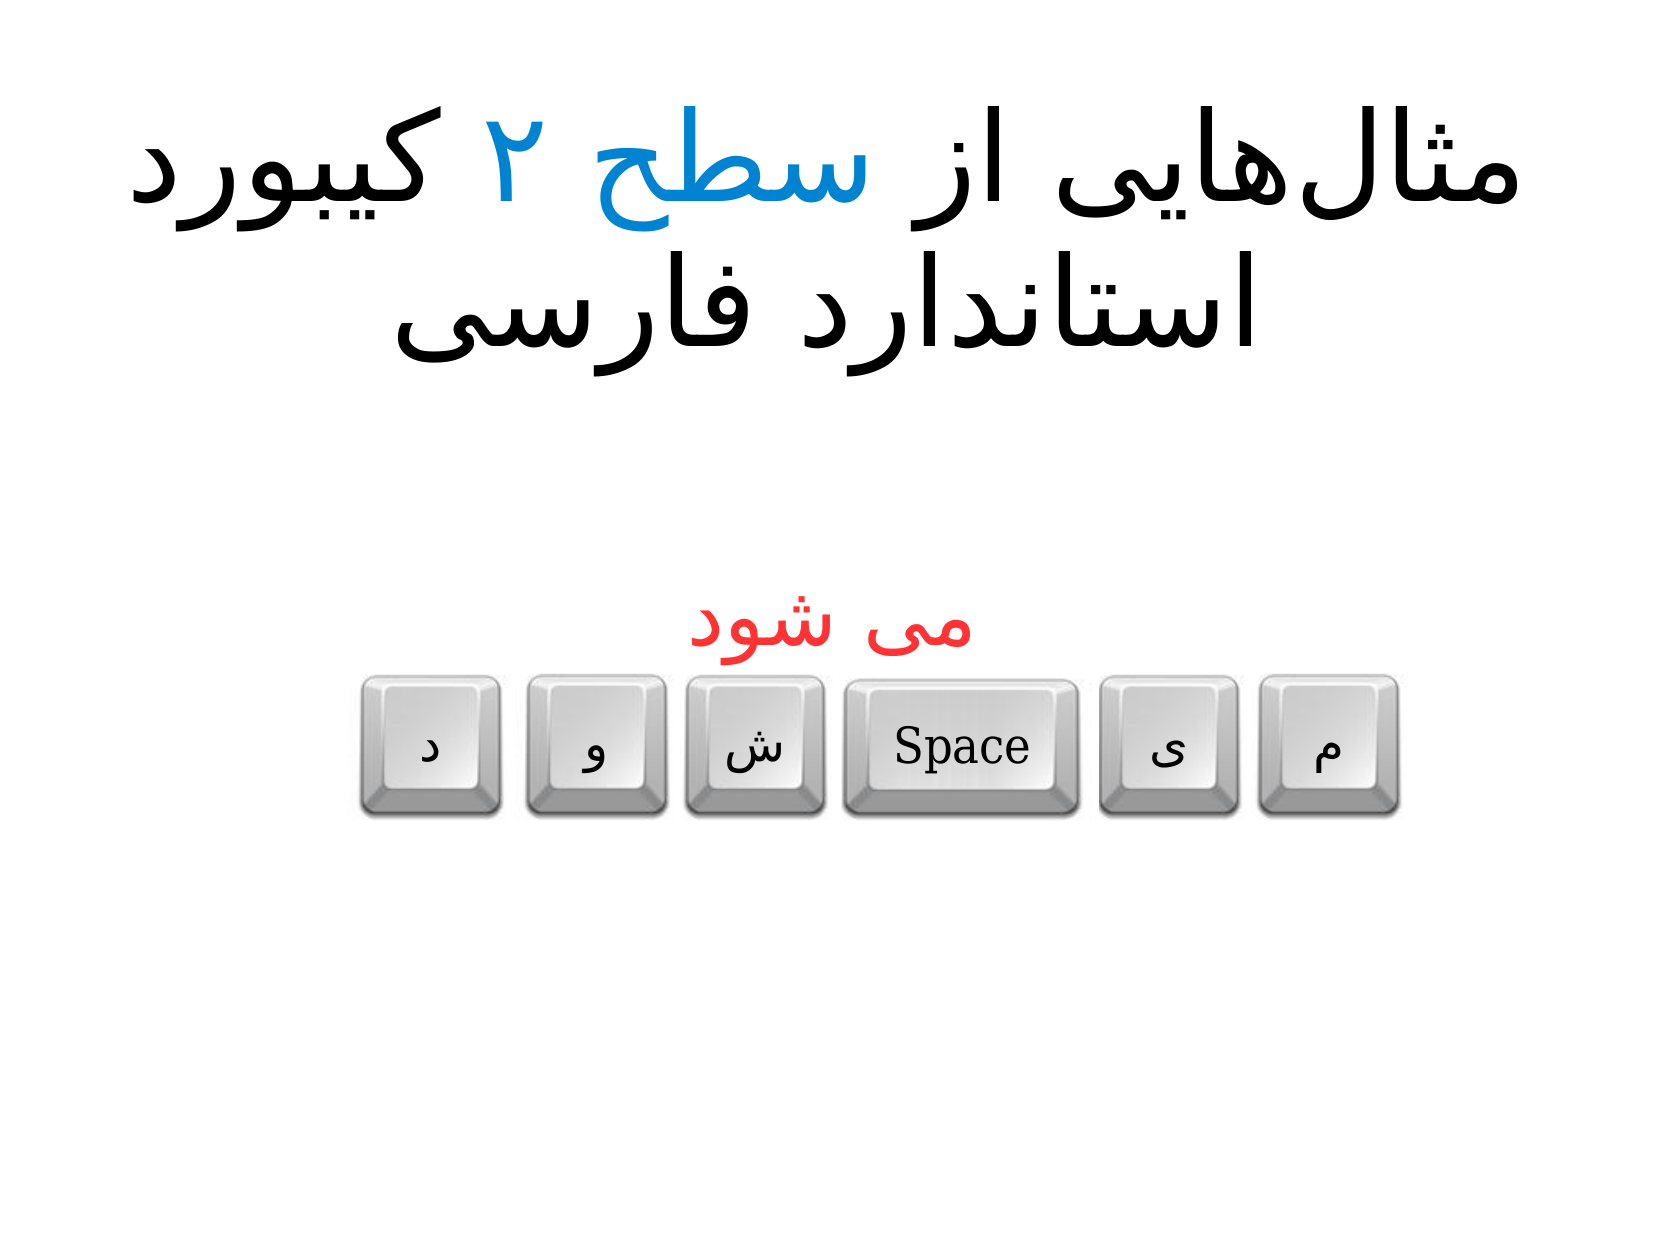

مثال‌هایی از سطح ۲ کیبورد استاندارد فارسی
می شود
و
م
د
ش
ی
Space